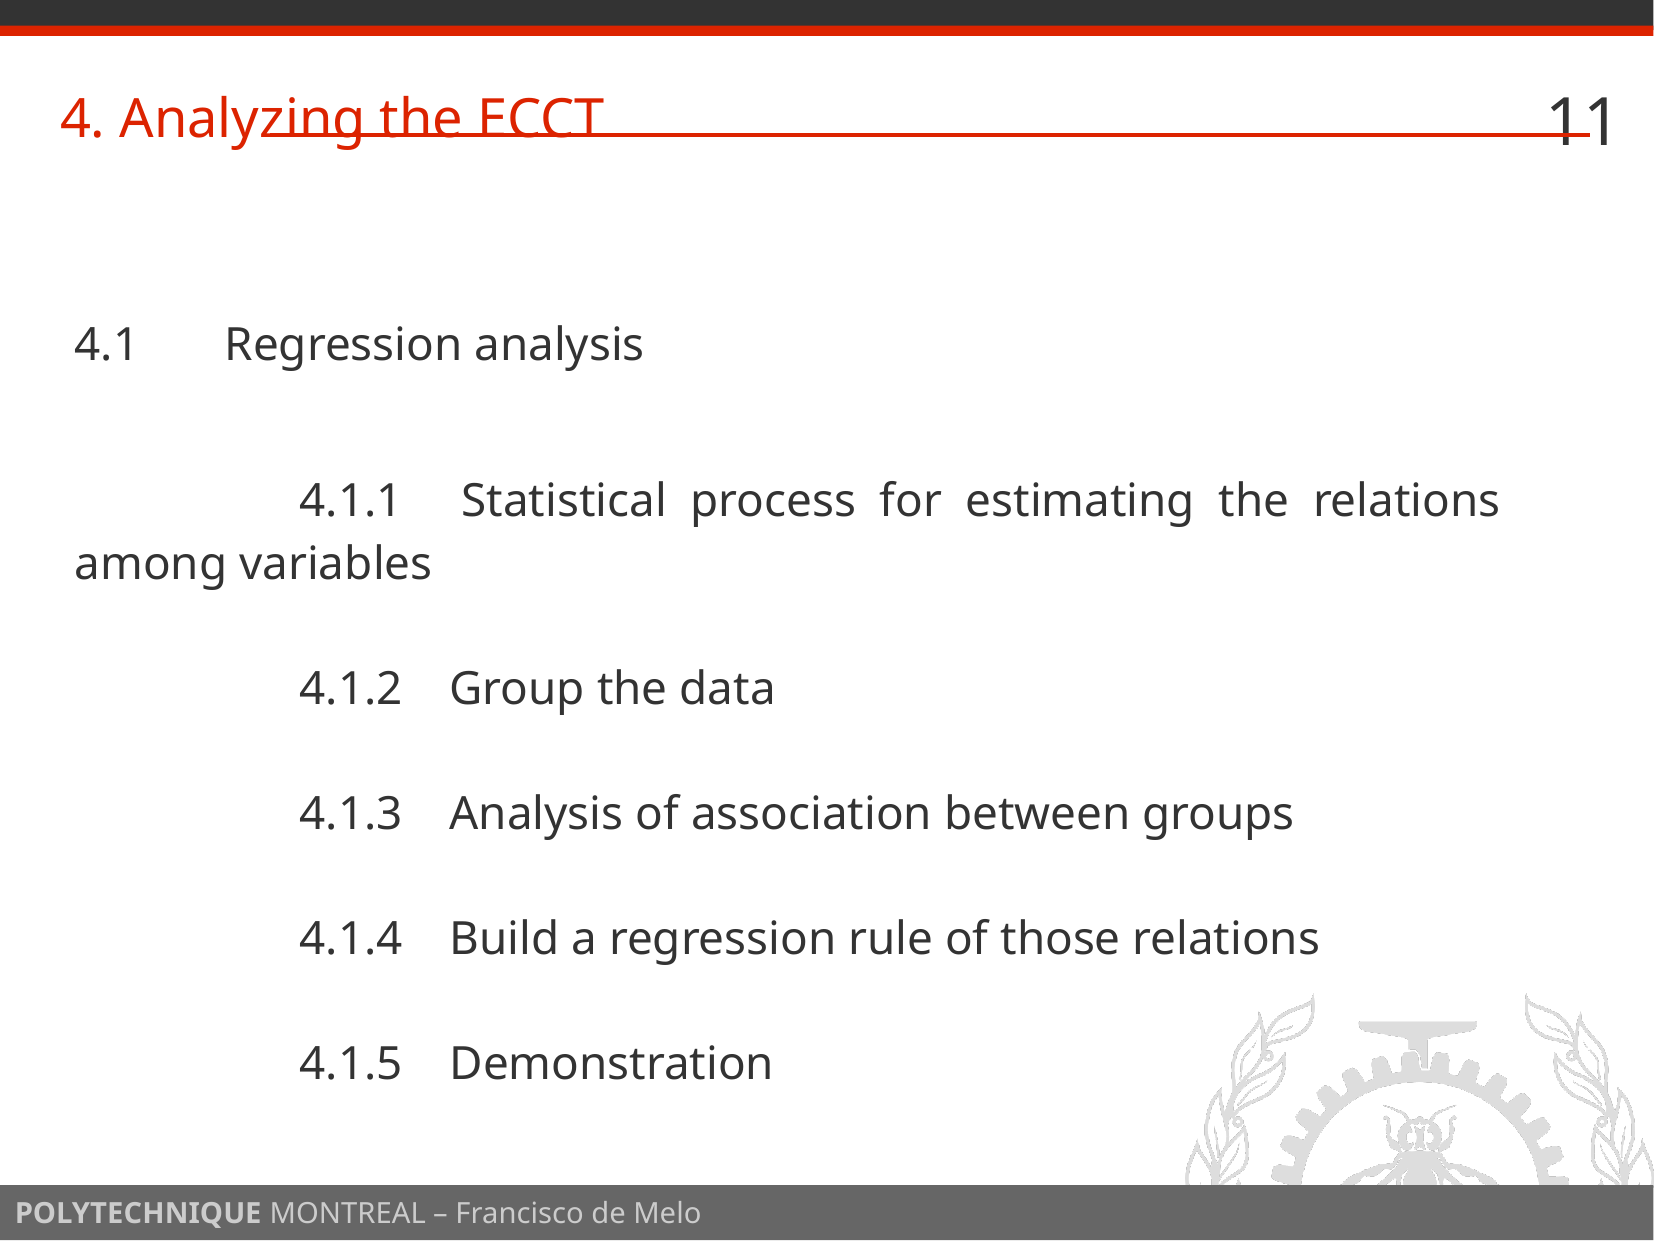

4. Analyzing the ECCT
11
4.1		Regression analysis
			4.1.1 	Statistical process for estimating the relations among variables
			4.1.2	Group the data
			4.1.3	Analysis of association between groups
			4.1.4	Build a regression rule of those relations
			4.1.5	Demonstration
POLYTECHNIQUE MONTREAL – Francisco de Melo